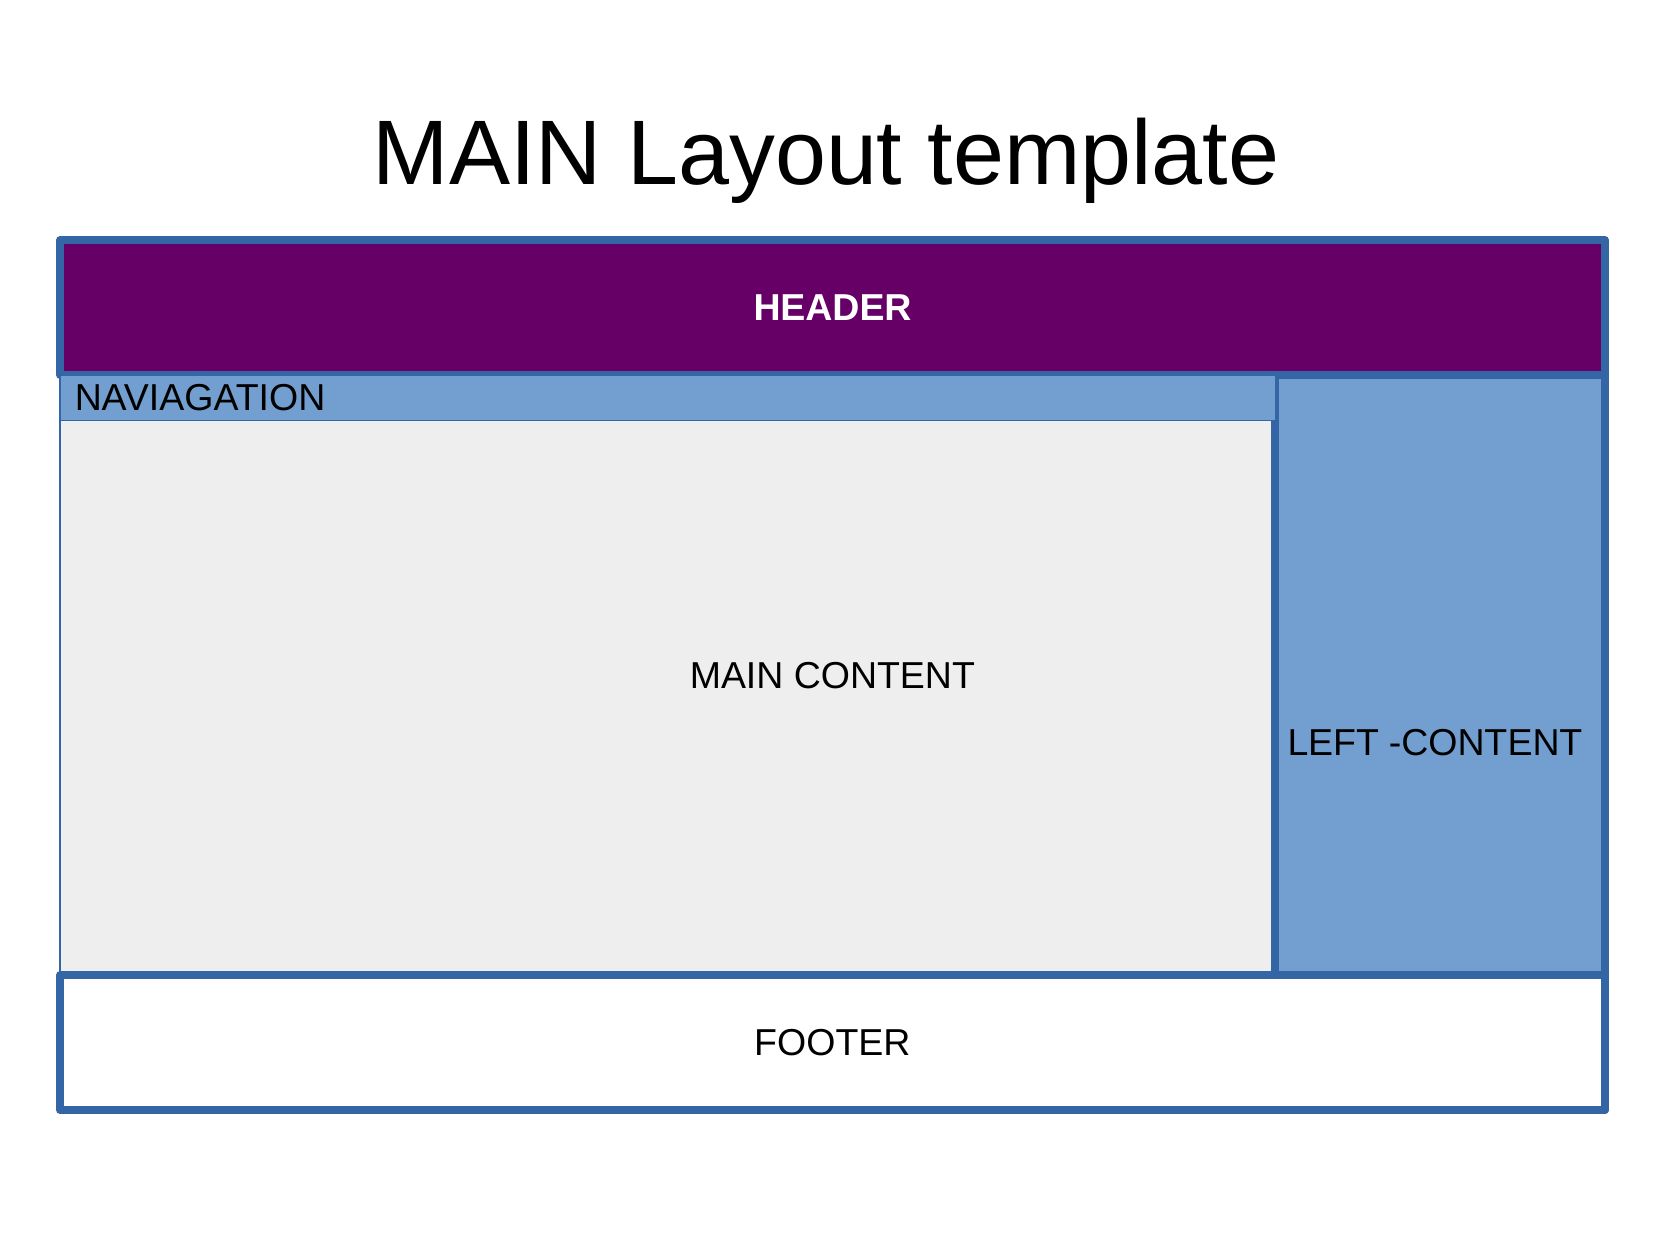

# MAIN Layout template
MAIN CONTENT
HEADER
NAVIAGATION
LEFT -CONTENT
FOOTER